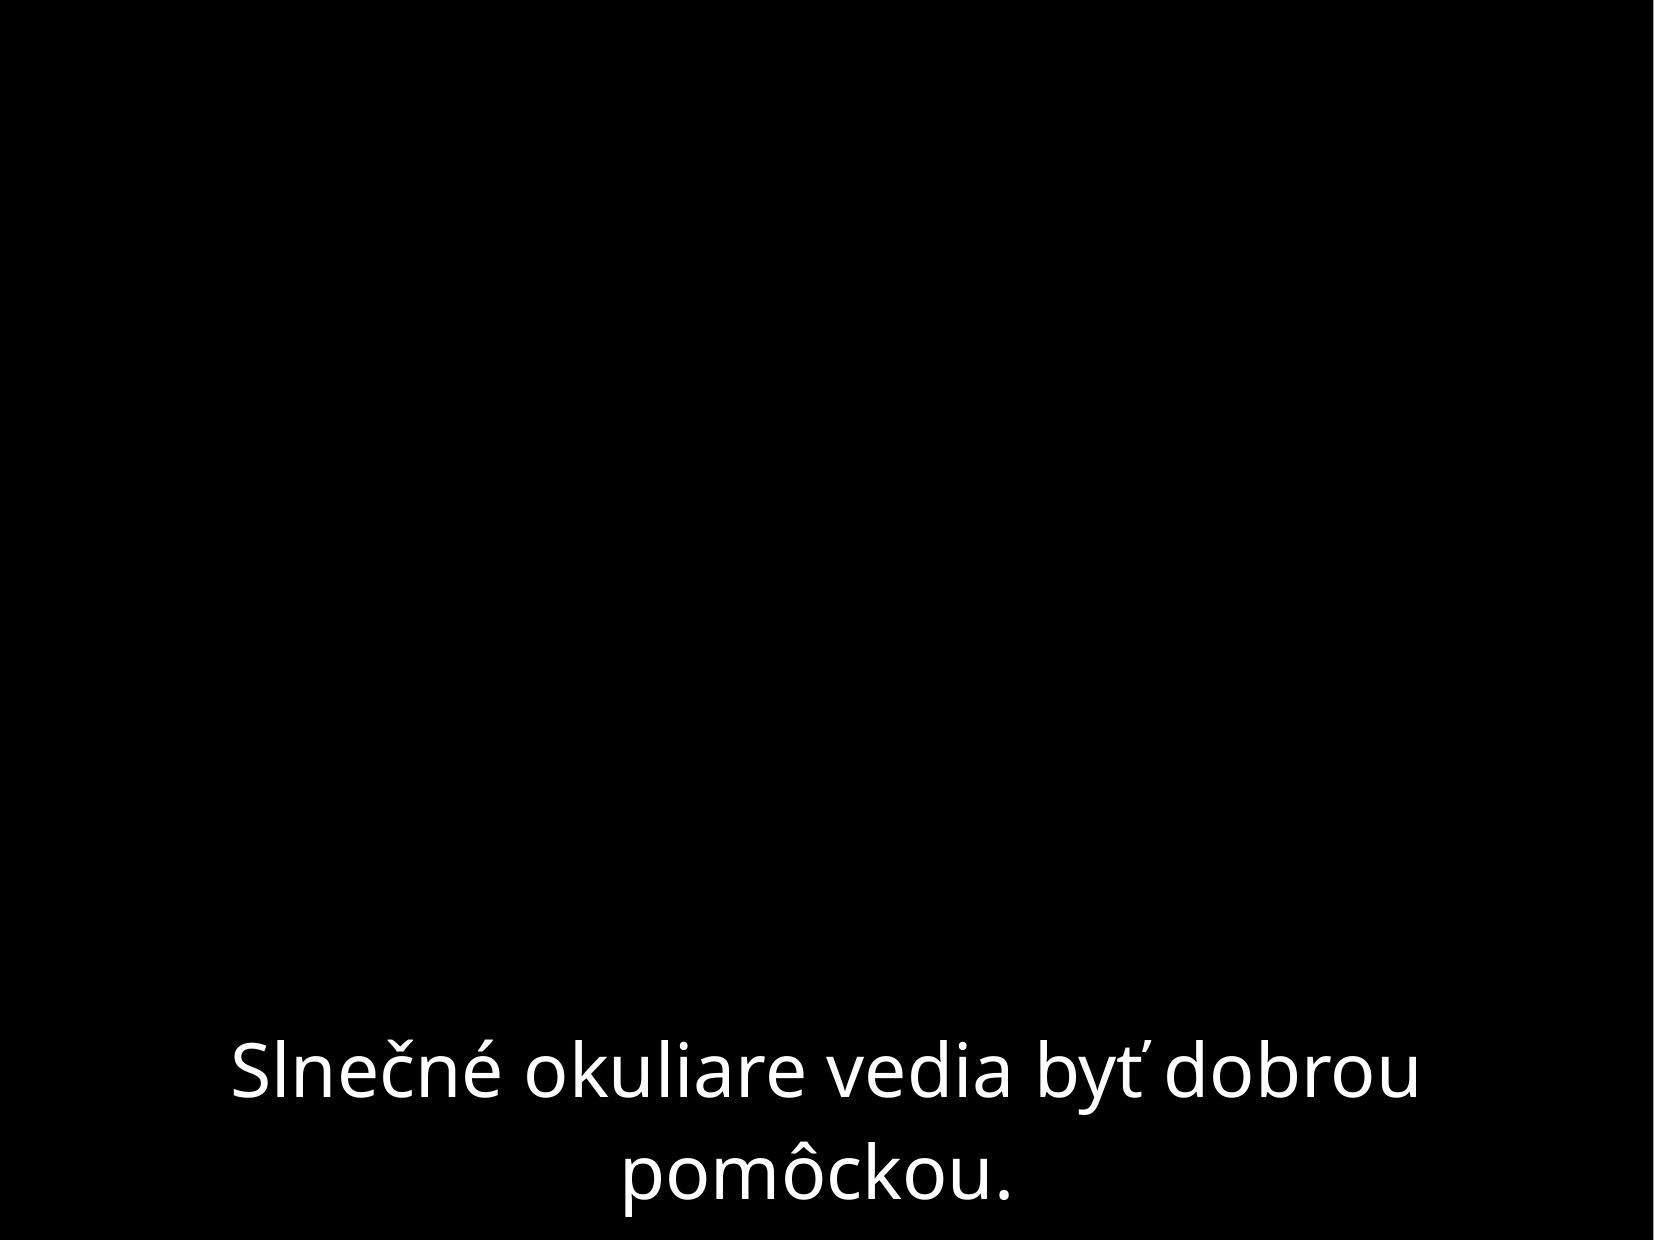

# Slnečné okuliare vedia byť dobrou pomôckou.